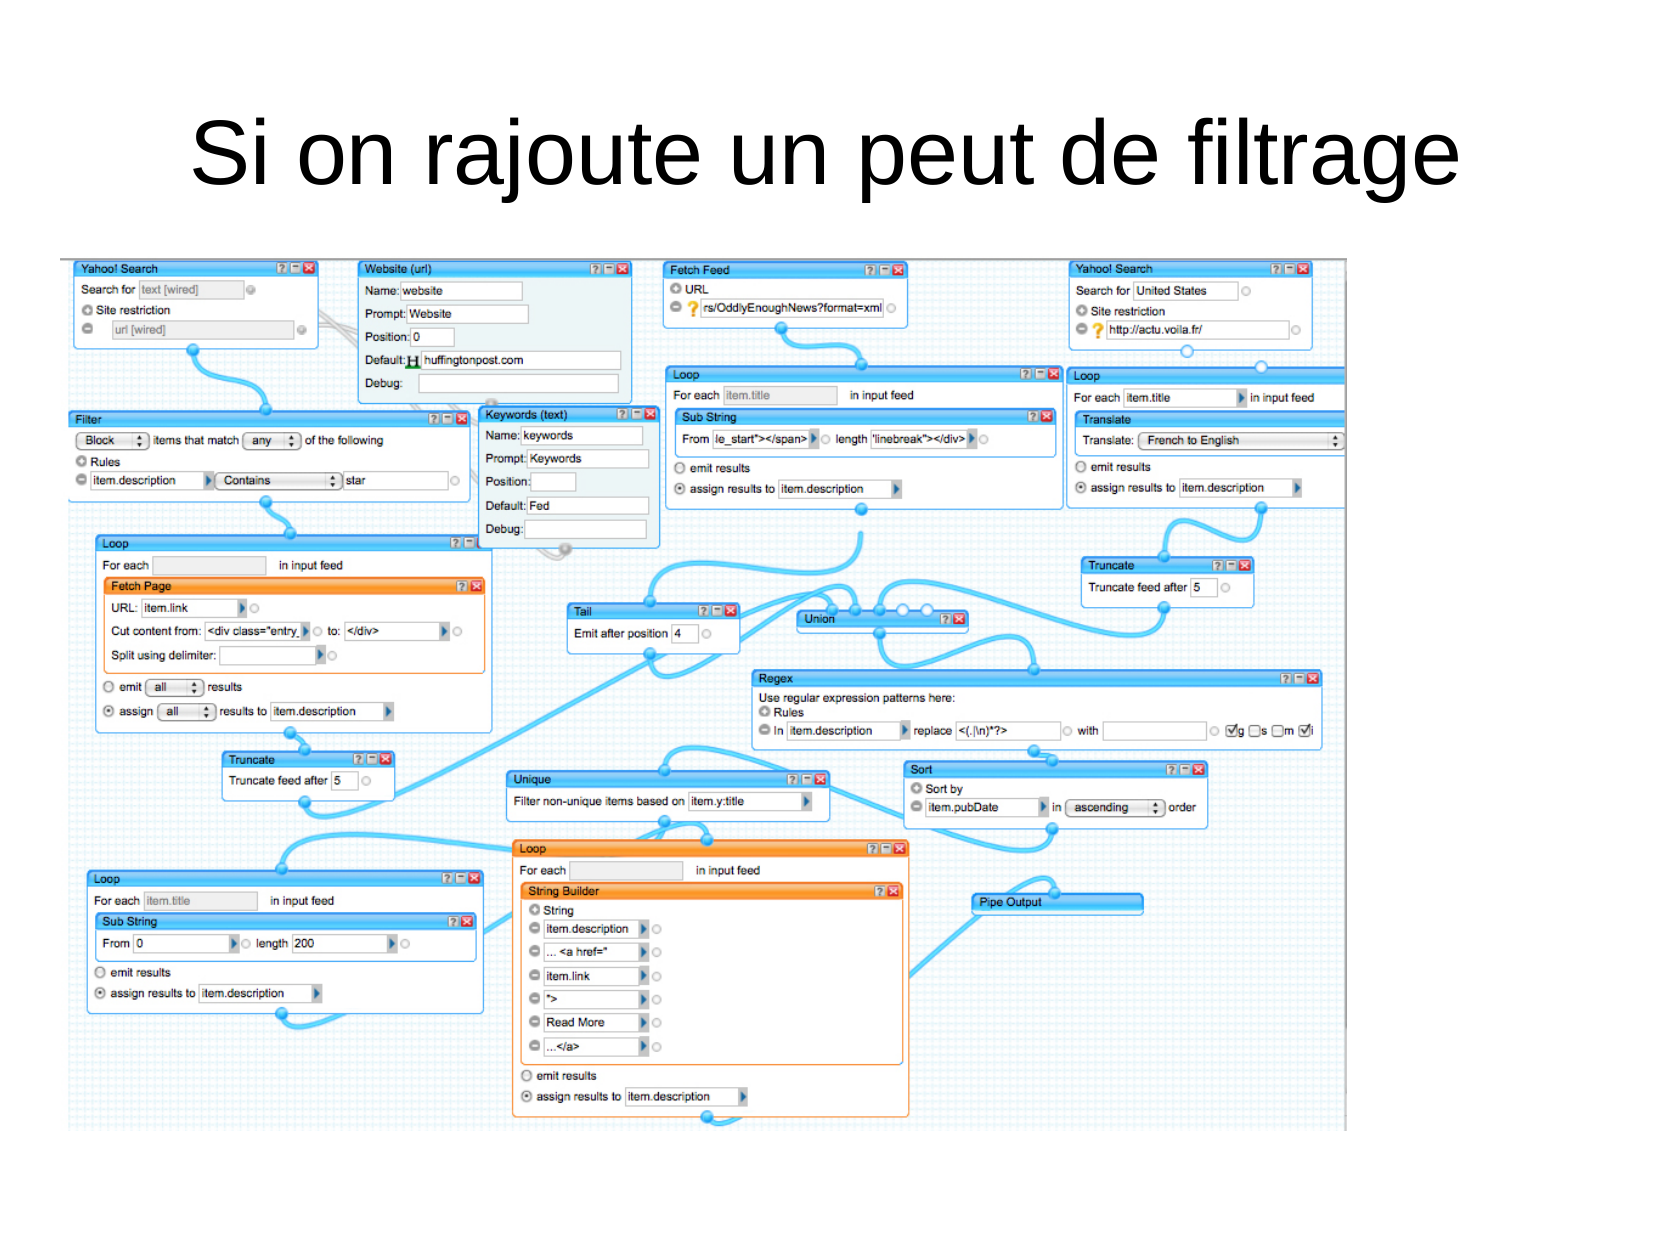

# Si on rajoute un peut de filtrage